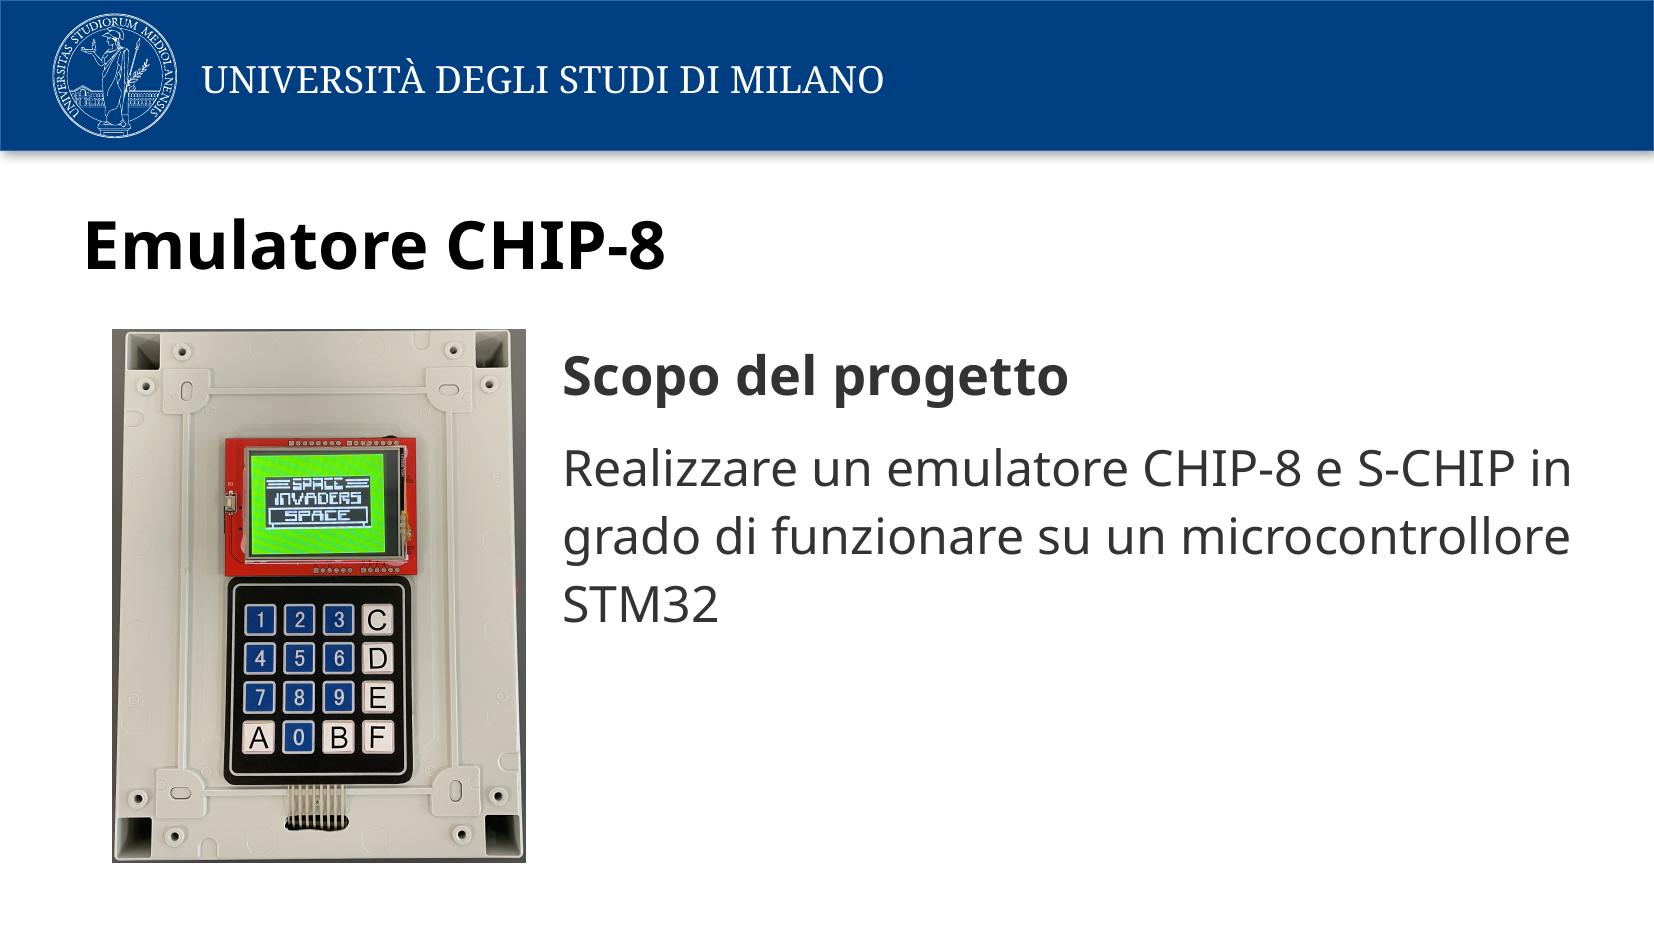

UNIVERSITÀ DEGLI STUDI DI MILANO
# Emulatore CHIP-8
Scopo del progetto
Realizzare un emulatore CHIP-8 e S-CHIP in grado di funzionare su un microcontrollore STM32